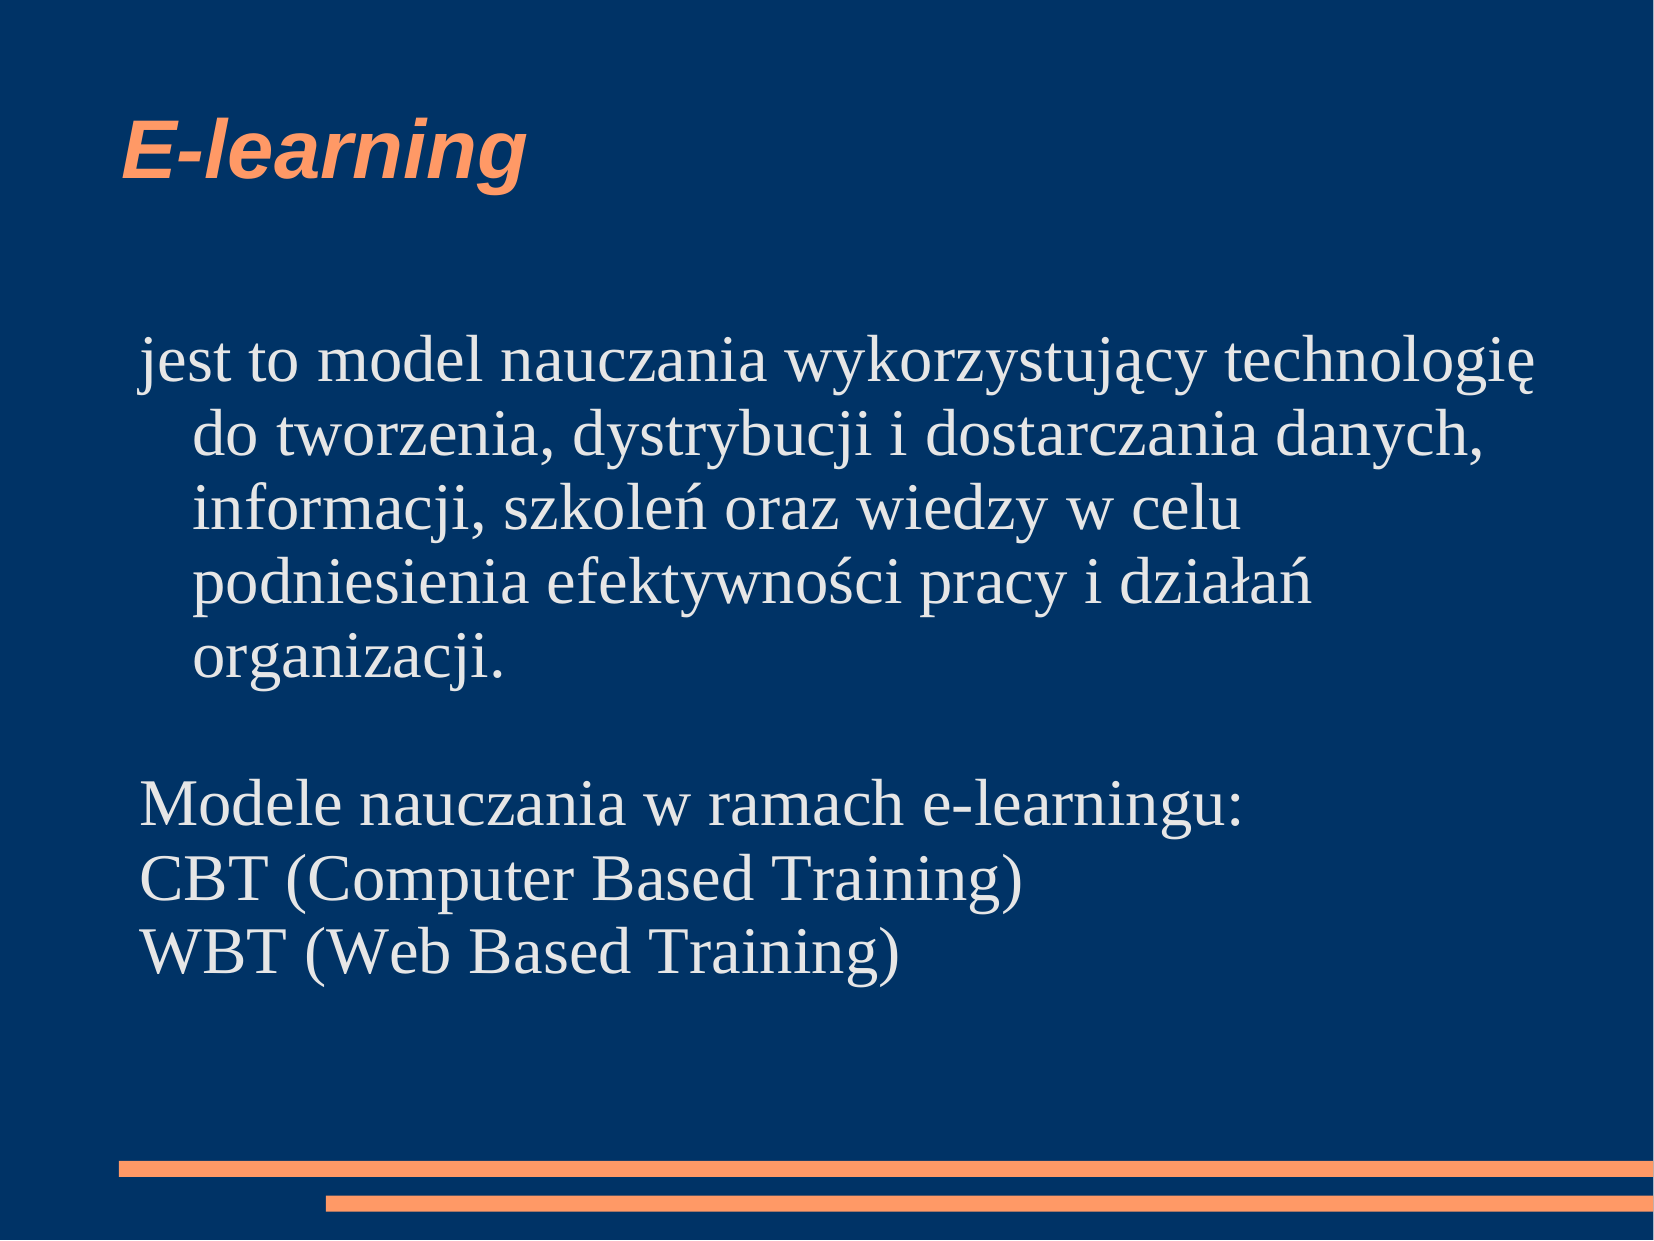

# E-learning
jest to model nauczania wykorzystujący technologię do tworzenia, dystrybucji i dostarczania danych, informacji, szkoleń oraz wiedzy w celu podniesienia efektywności pracy i działań organizacji.
Modele nauczania w ramach e-learningu:
CBT (Computer Based Training)
WBT (Web Based Training)